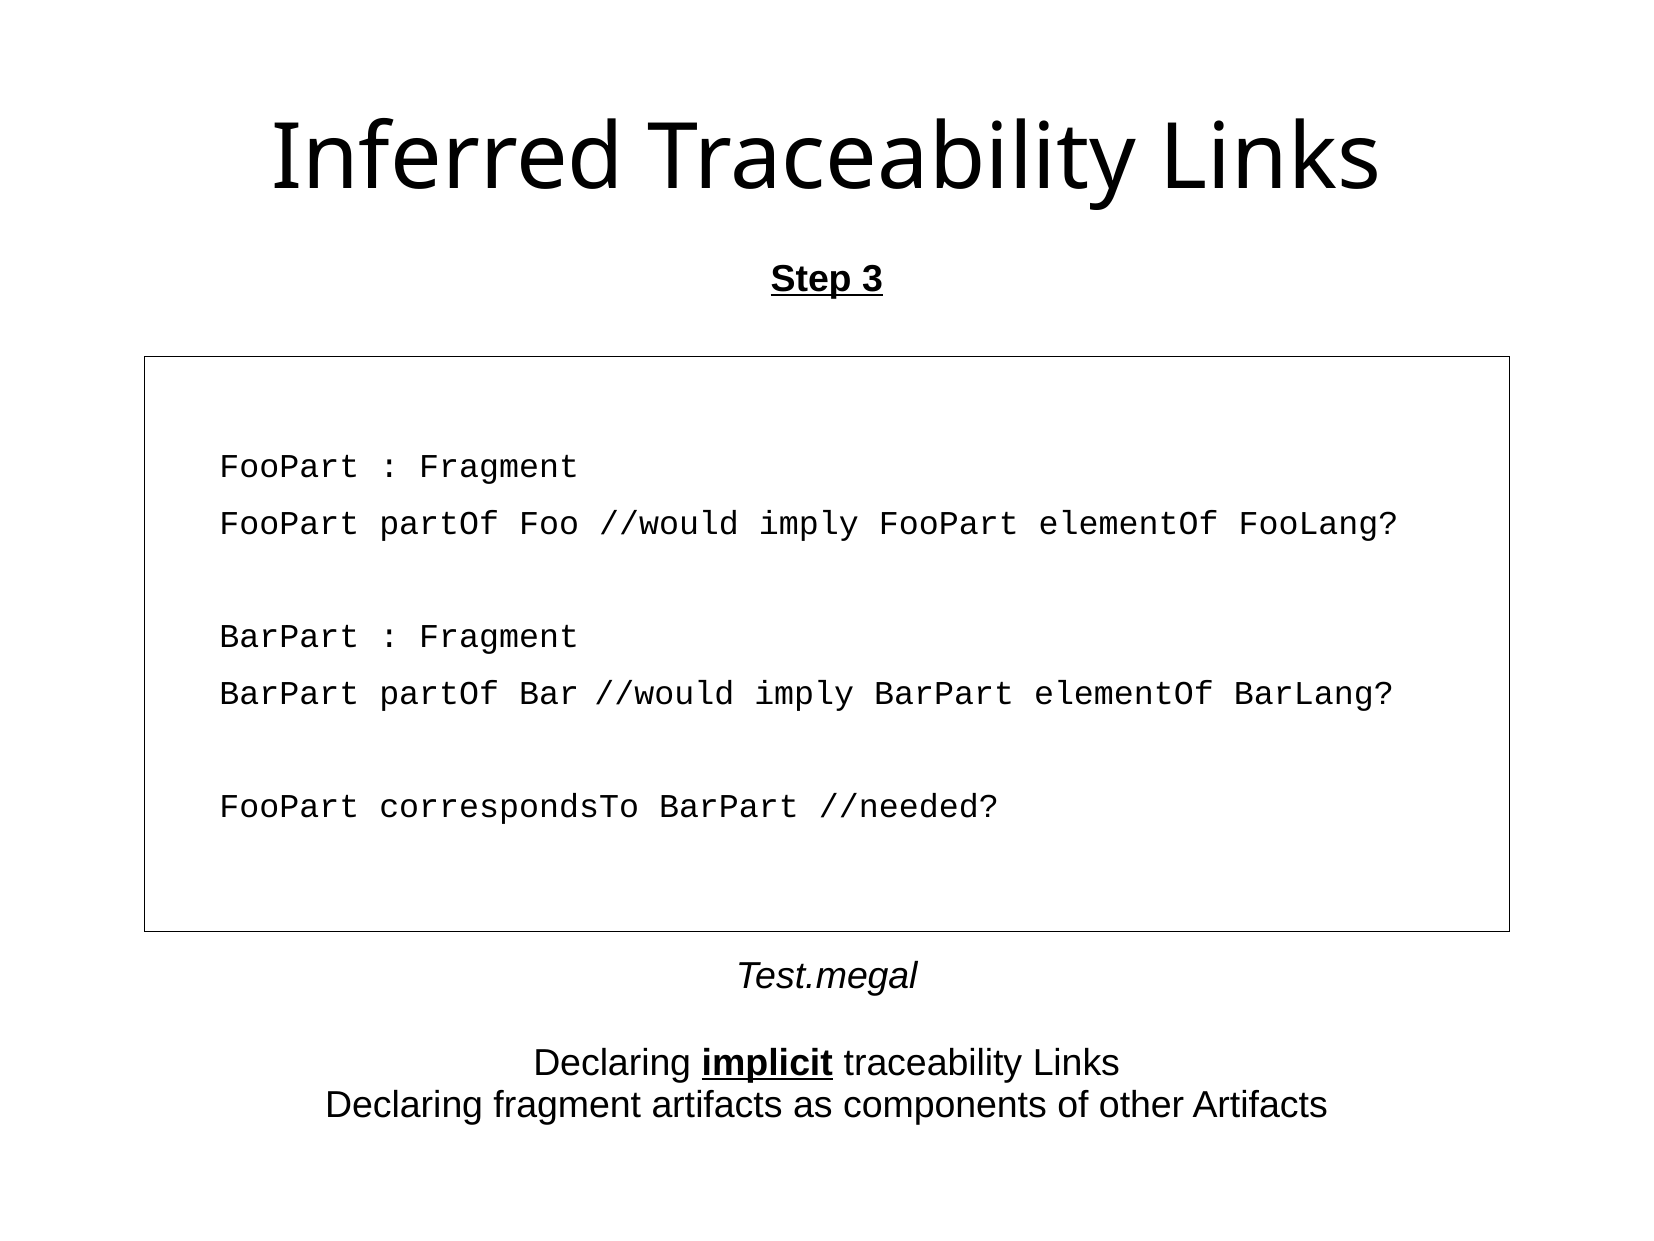

# Inferred Traceability Links
Step 3
FooPart : Fragment
FooPart partOf Foo //would imply FooPart elementOf FooLang?
BarPart : Fragment
BarPart partOf Bar	//would imply BarPart elementOf BarLang?
FooPart correspondsTo BarPart //needed?
Test.megal
Declaring implicit traceability Links
Declaring fragment artifacts as components of other Artifacts